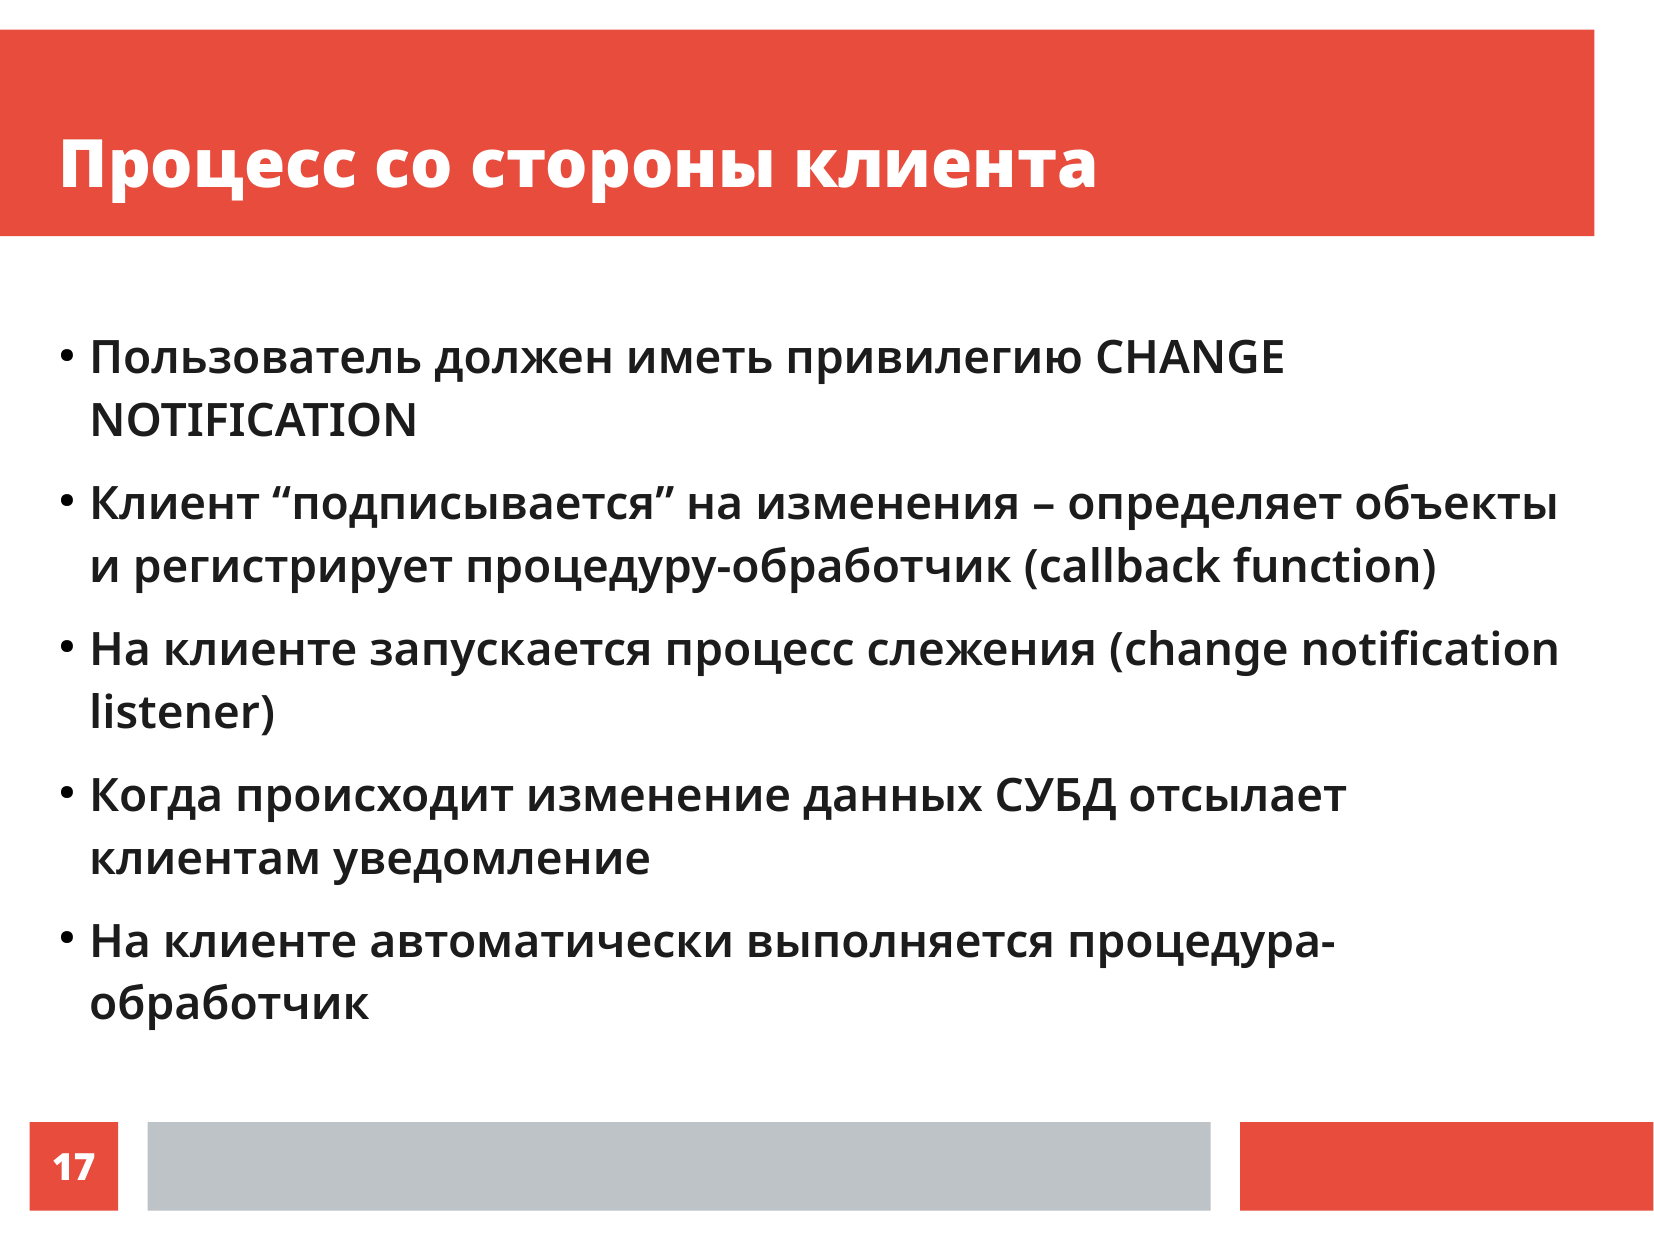

# Процесс со стороны клиента
Пользователь должен иметь привилегию CHANGE NOTIFICATION
Клиент “подписывается” на изменения – определяет объекты и регистрирует процедуру-обработчик (callback function)
На клиенте запускается процесс слежения (change notification listener)
Когда происходит изменение данных СУБД отсылает клиентам уведомление
На клиенте автоматически выполняется процедура-обработчик
17